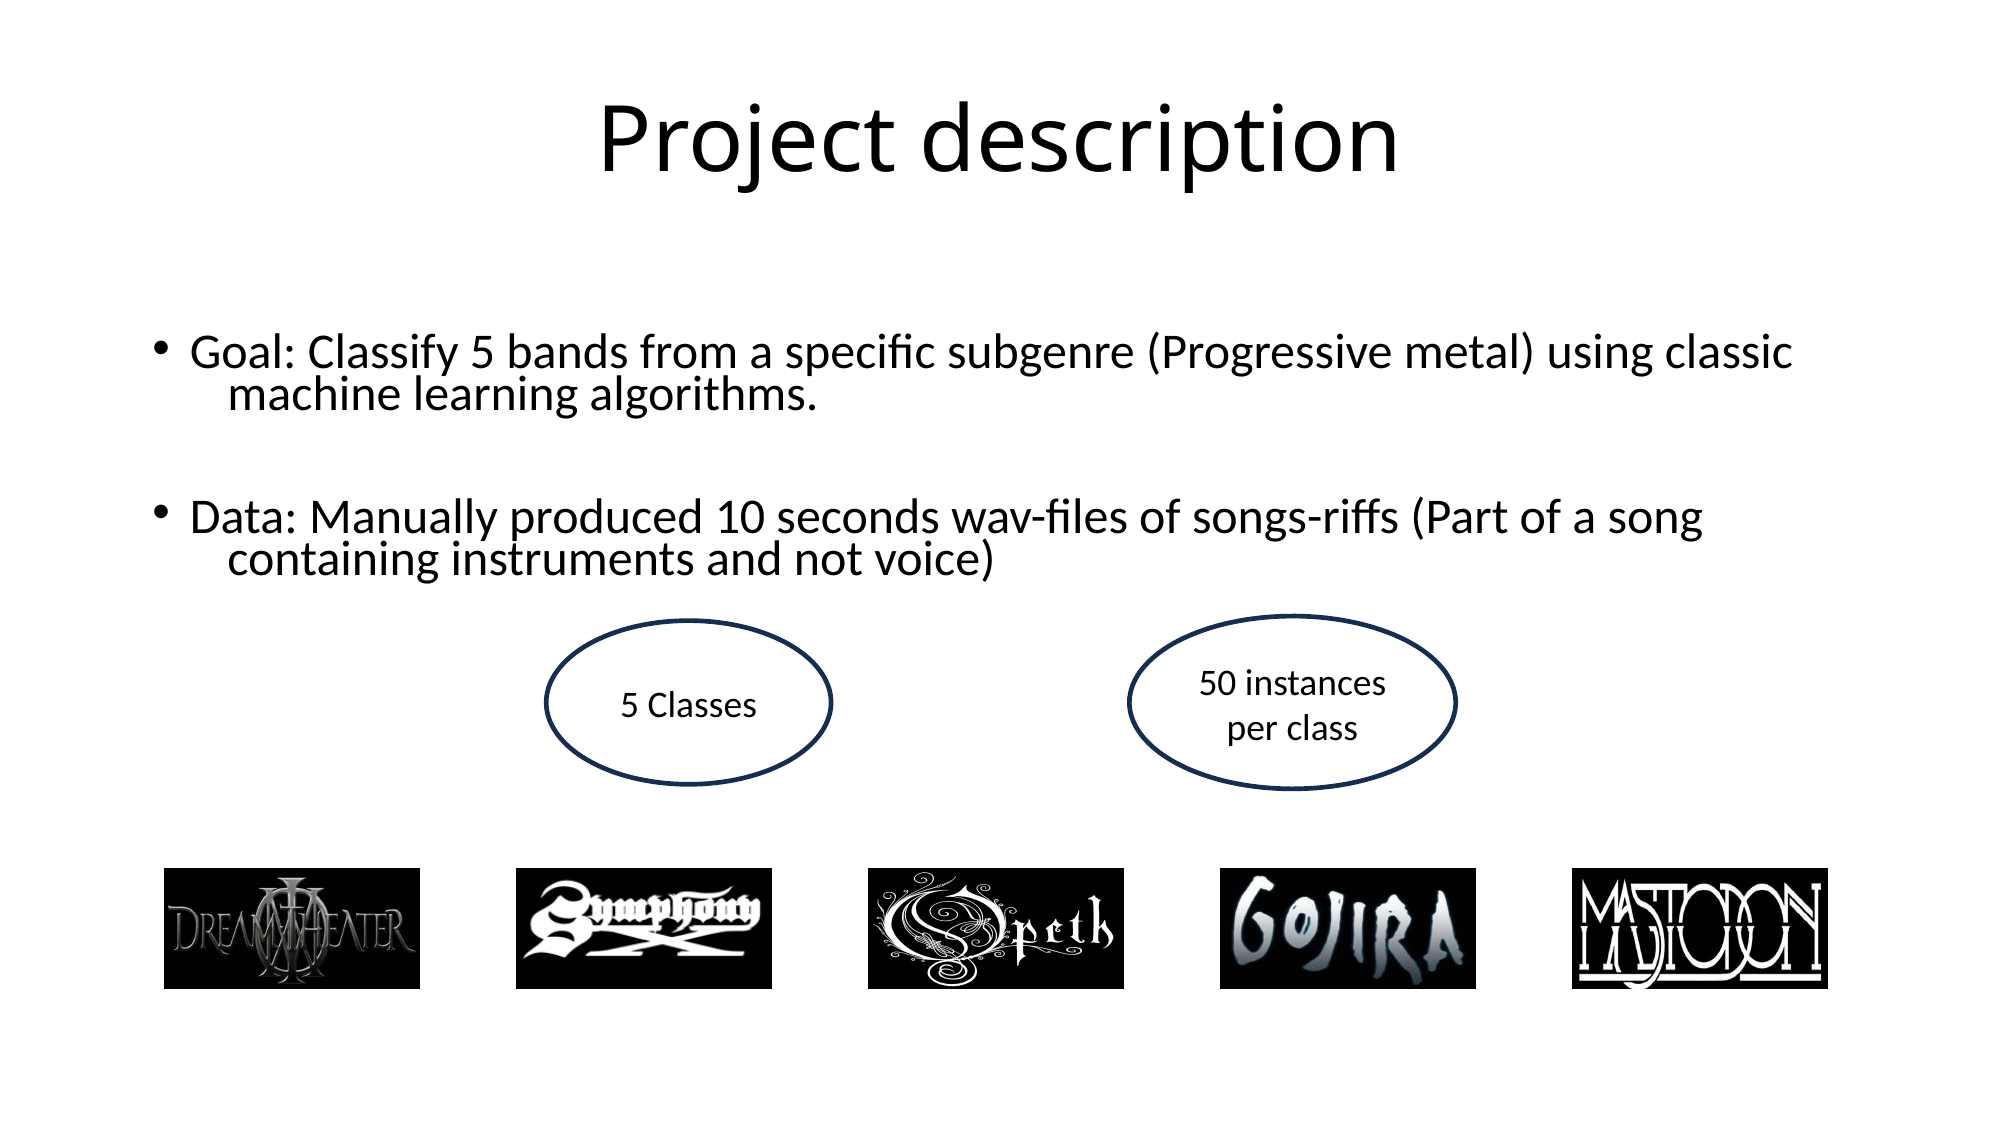

# Project description
Goal: Classify 5 bands from a specific subgenre (Progressive metal) using classic machine learning algorithms.
Data: Manually produced 10 seconds wav-files of songs-riffs (Part of a song containing instruments and not voice)
50 instances per class
5 Classes